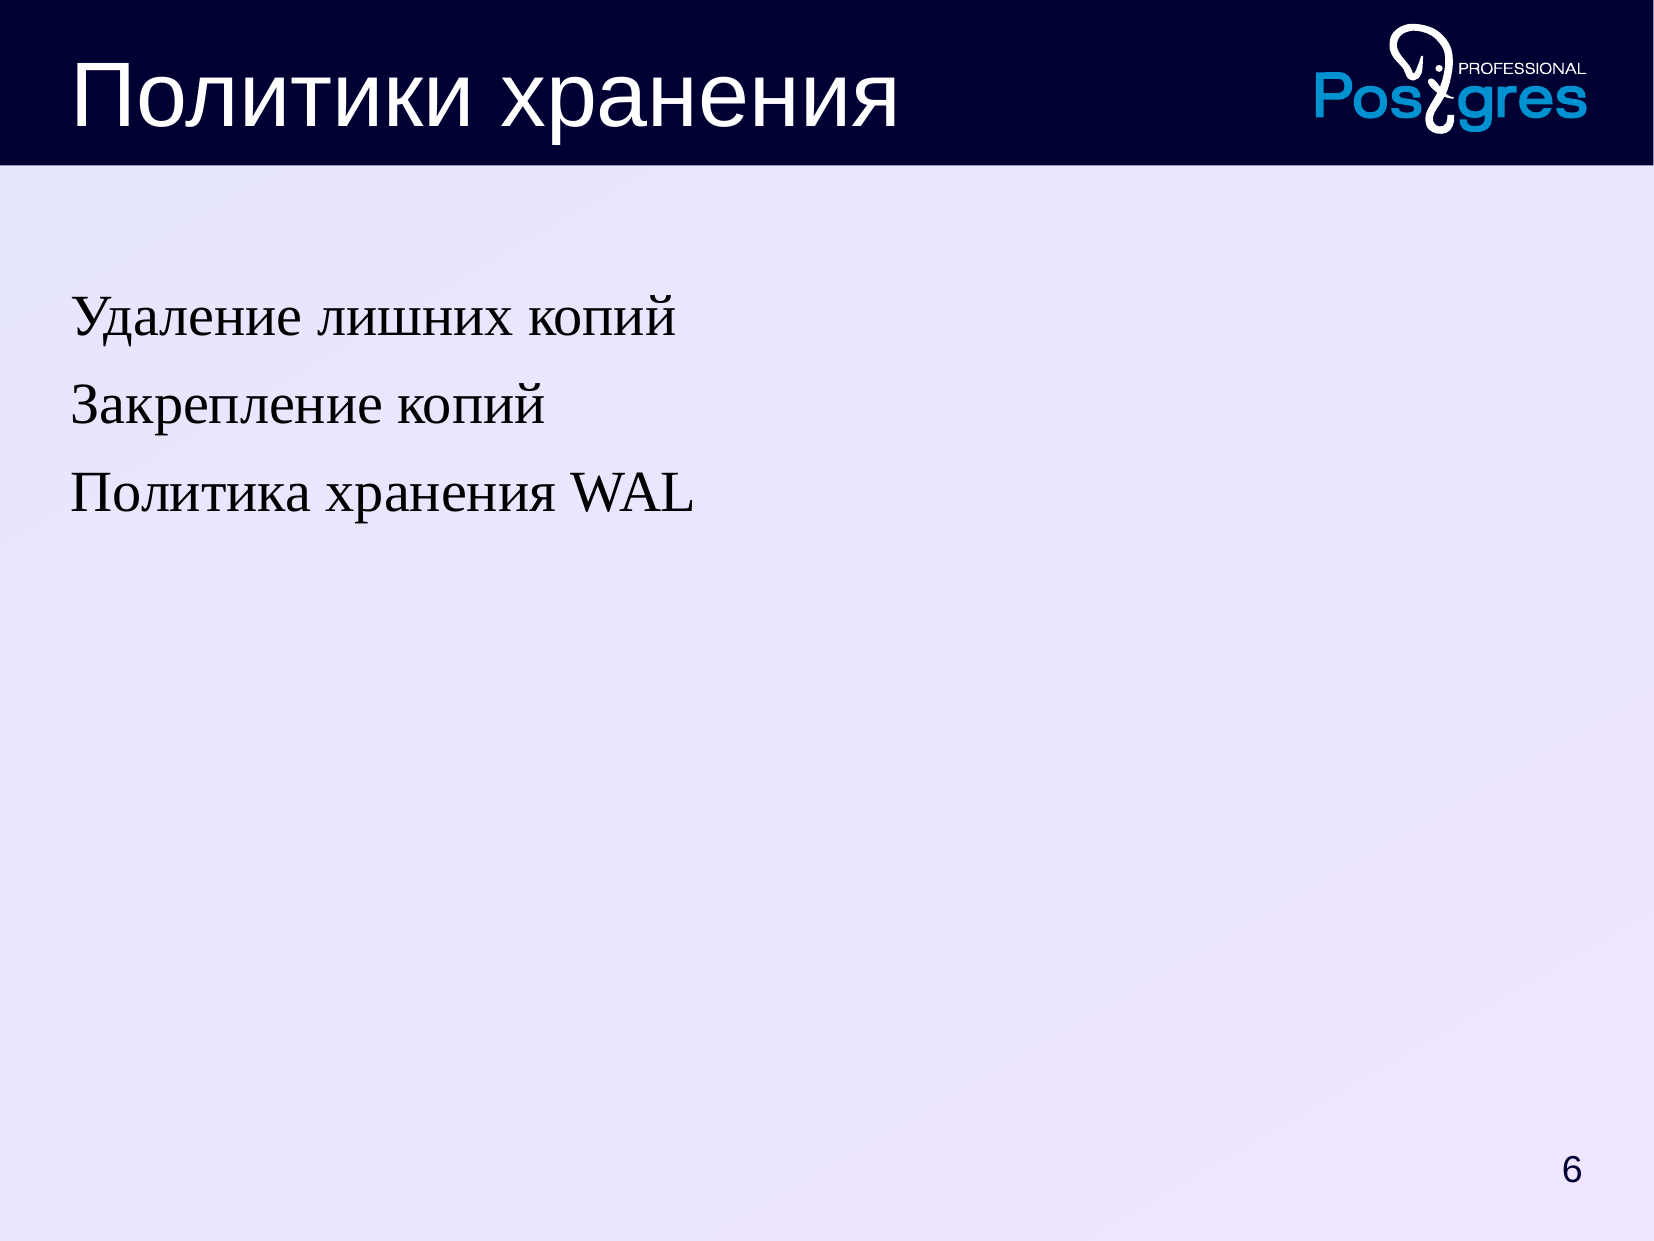

# Политики хранения
Удаление лишних копий
Закрепление копий
Политика хранения WAL